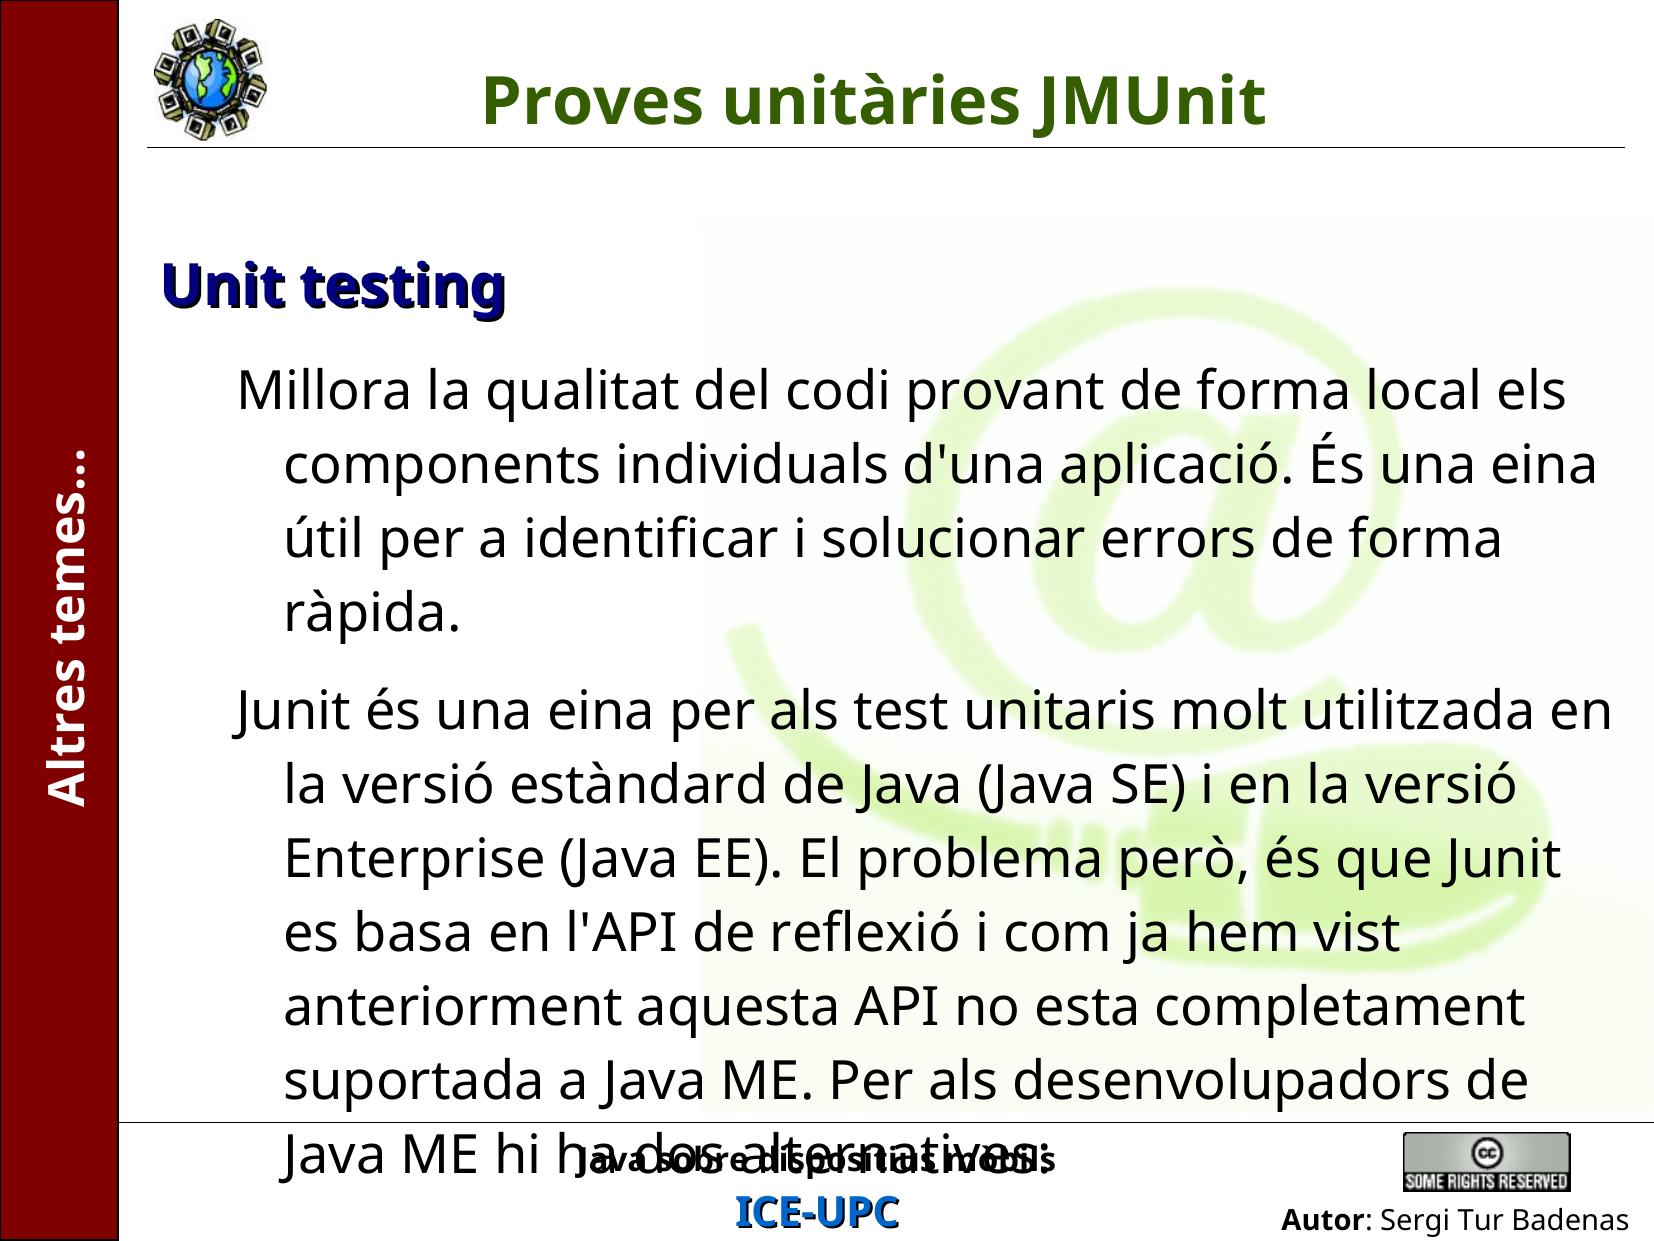

# Proves unitàries JMUnit
Unit testing
Millora la qualitat del codi provant de forma local els components individuals d'una aplicació. És una eina útil per a identificar i solucionar errors de forma ràpida.
Junit és una eina per als test unitaris molt utilitzada en la versió estàndard de Java (Java SE) i en la versió Enterprise (Java EE). El problema però, és que Junit es basa en l'API de reflexió i com ja hem vist anteriorment aquesta API no esta completament suportada a Java ME. Per als desenvolupadors de Java ME hi ha dos alternatives: